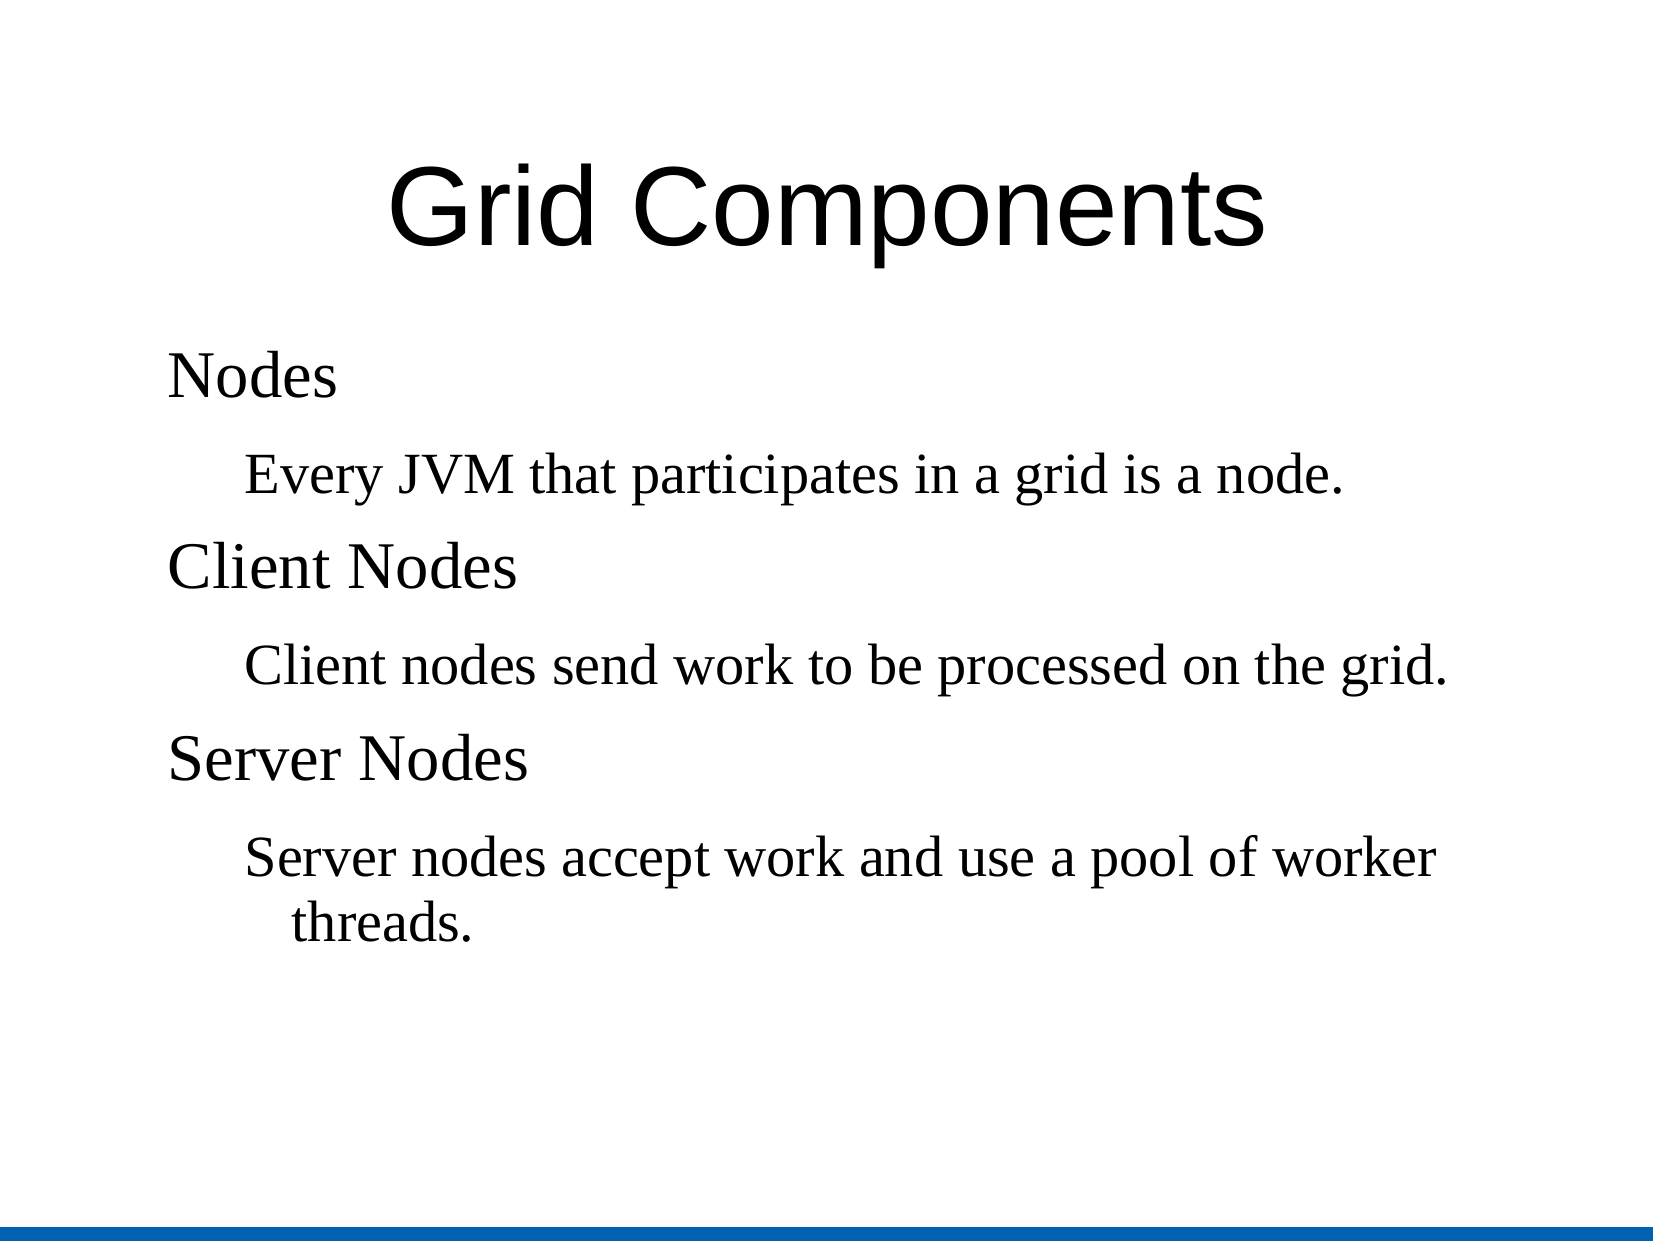

# Grid Components
Nodes
Every JVM that participates in a grid is a node.
Client Nodes
Client nodes send work to be processed on the grid.
Server Nodes
Server nodes accept work and use a pool of worker threads.